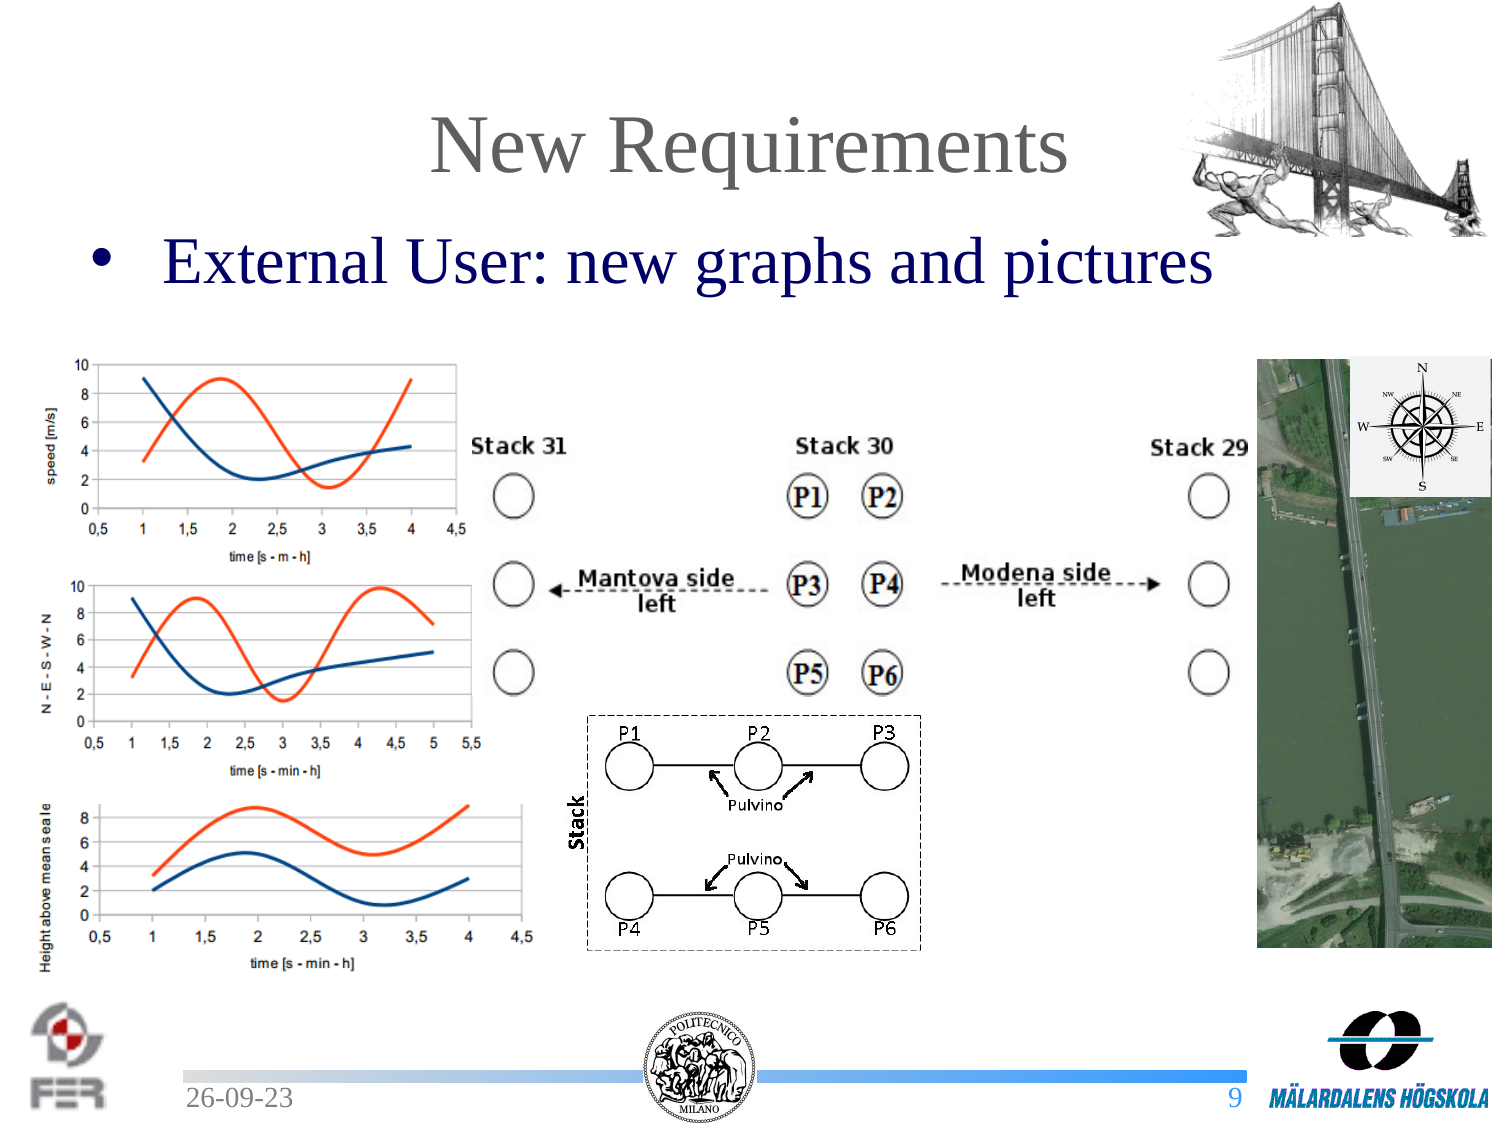

# New Requirements
 External User: new graphs and pictures
26-08-21